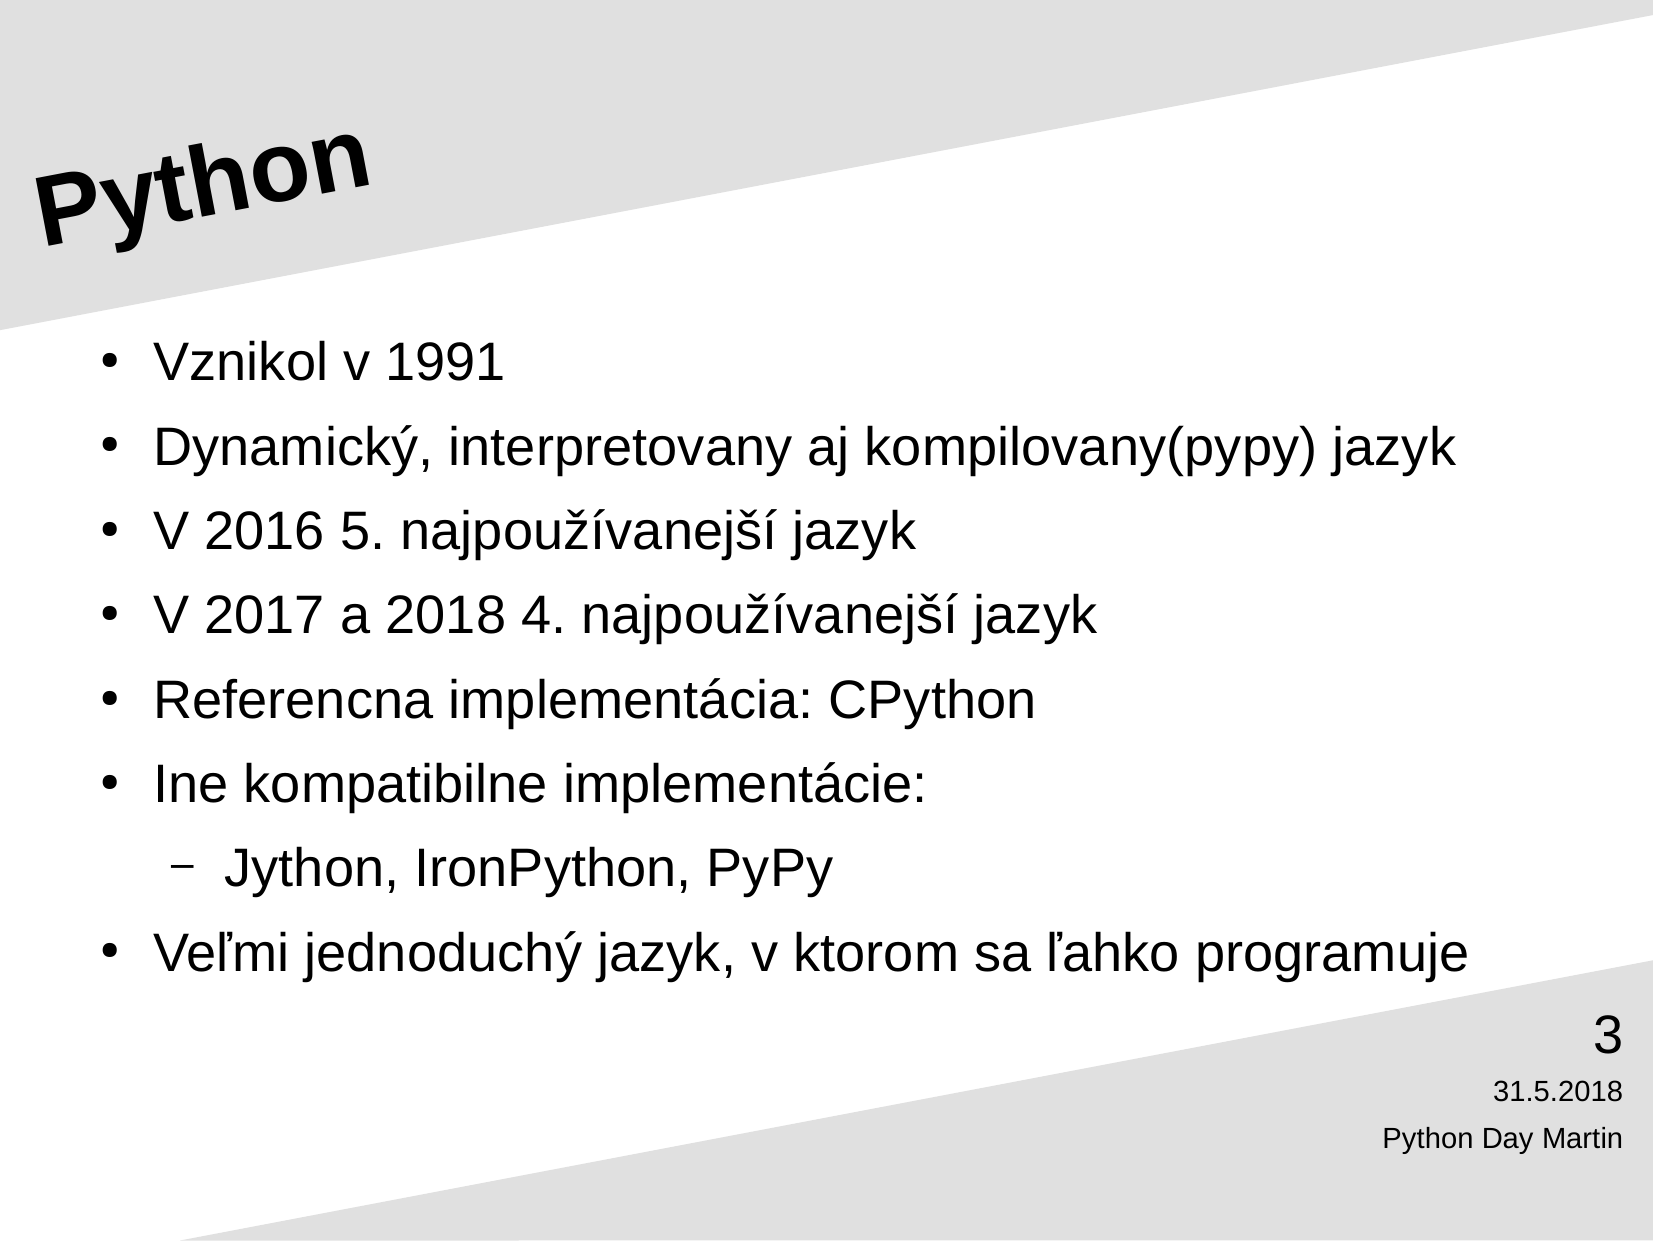

# Python
Vznikol v 1991
Dynamický, interpretovany aj kompilovany(pypy) jazyk
V 2016 5. najpoužívanejší jazyk
V 2017 a 2018 4. najpoužívanejší jazyk
Referencna implementácia: CPython
Ine kompatibilne implementácie:
Jython, IronPython, PyPy
Veľmi jednoduchý jazyk, v ktorom sa ľahko programuje
3
Your footer here.